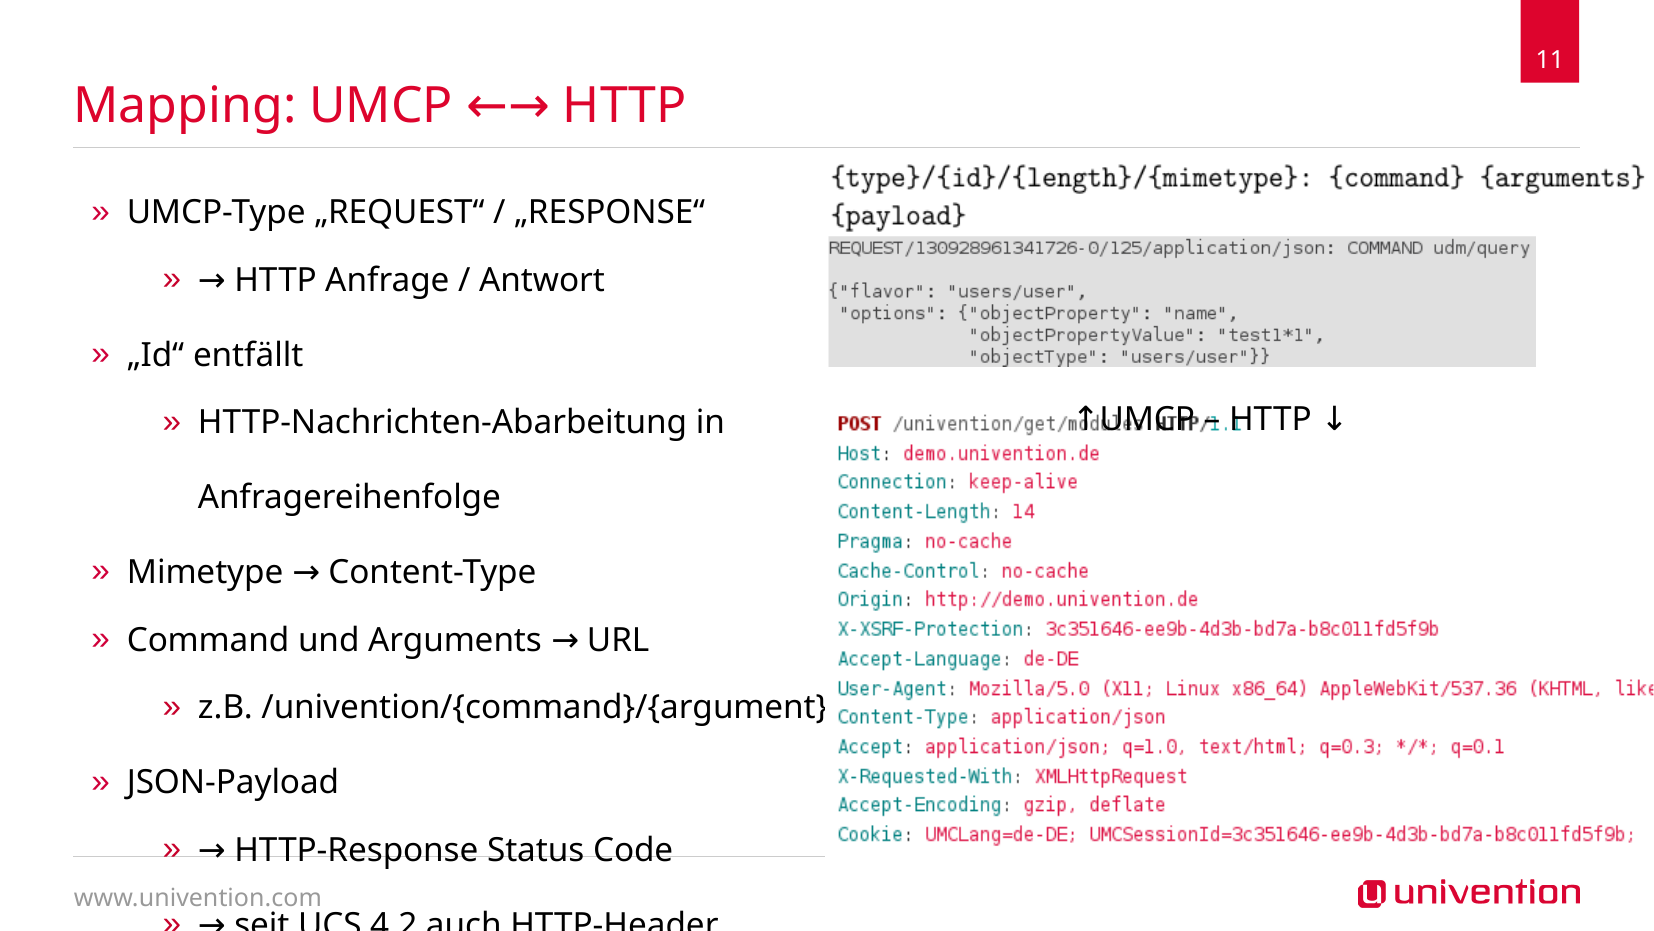

# Mapping: UMCP ←→ HTTP
UMCP-Type „REQUEST“ / „RESPONSE“
→ HTTP Anfrage / Antwort
„Id“ entfällt
HTTP-Nachrichten-Abarbeitung in
Anfragereihenfolge
Mimetype → Content-Type
Command und Arguments → URL
z.B. /univention/{command}/{argument}
JSON-Payload
→ HTTP-Response Status Code
→ seit UCS 4.2 auch HTTP-Header
→ Payload
Length → Content-Length
↑UMCP – HTTP ↓